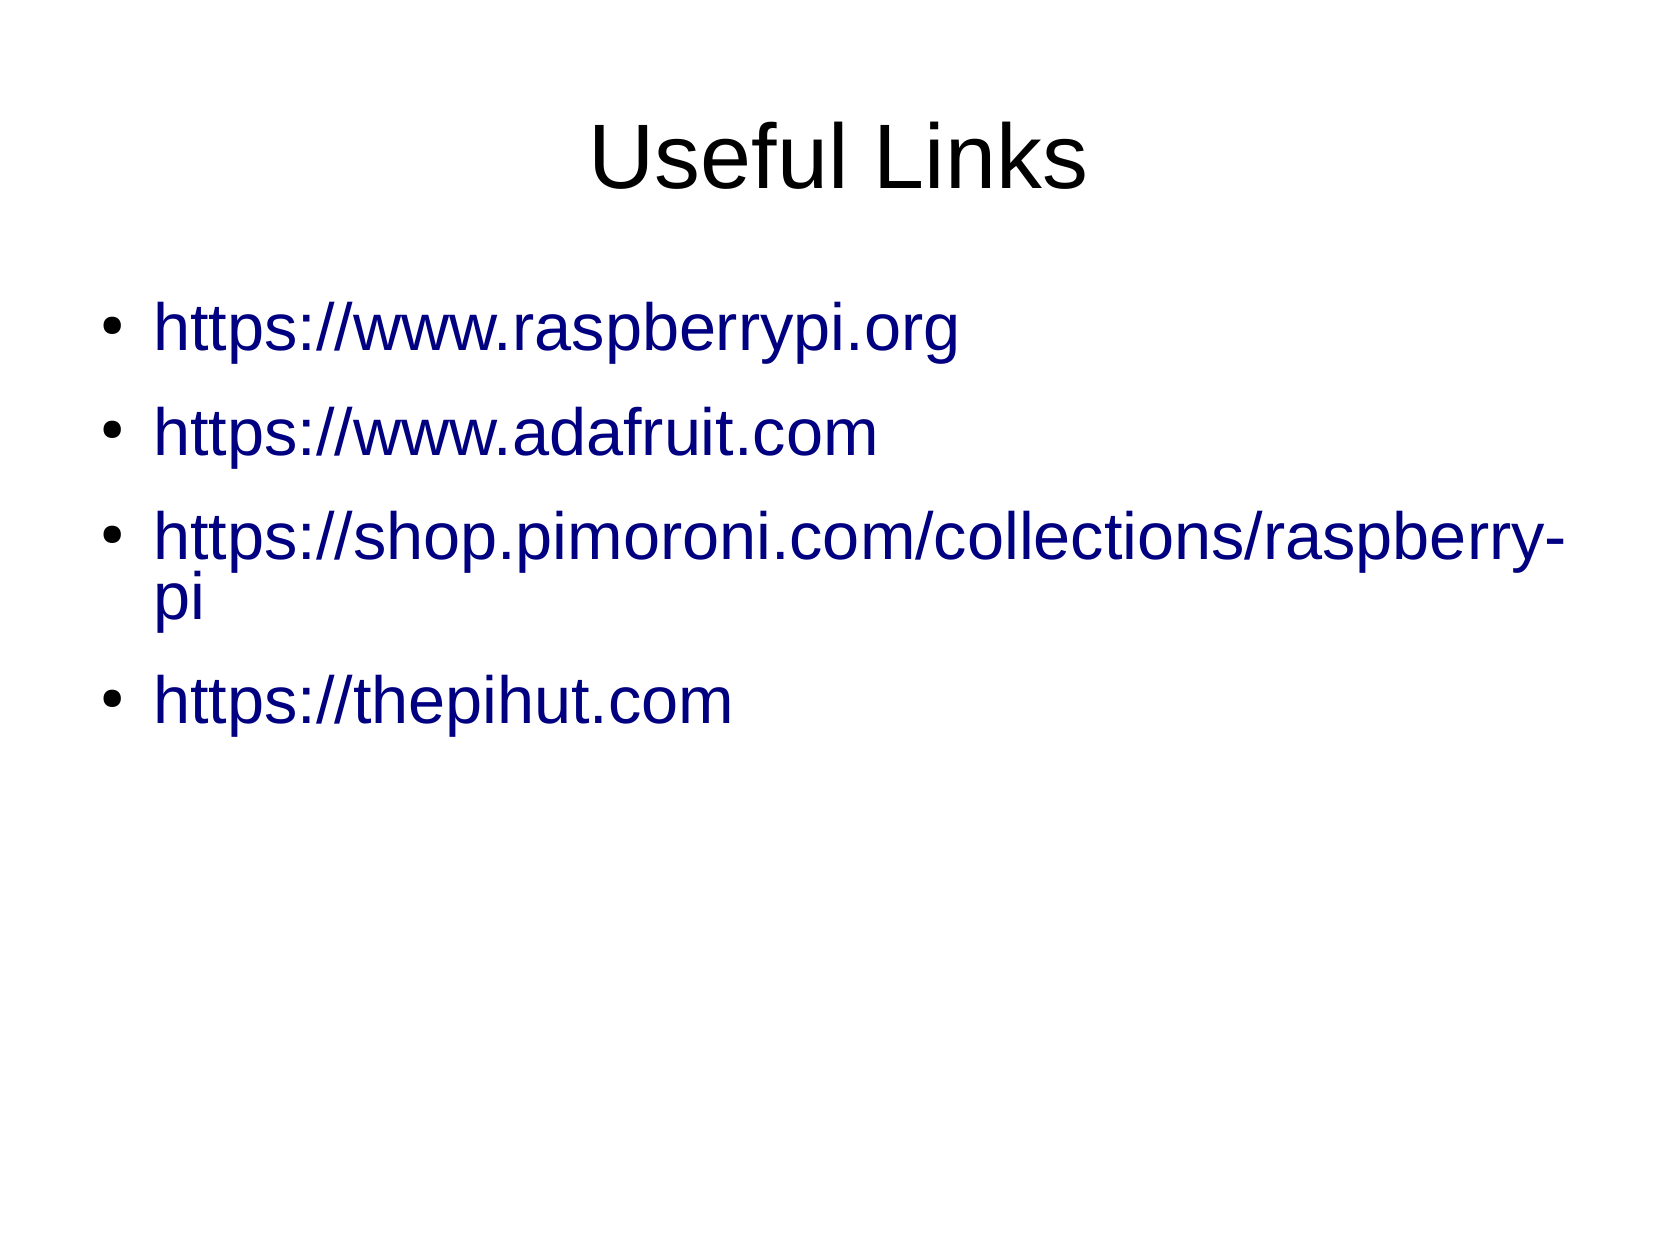

# Useful Links
https://www.raspberrypi.org
https://www.adafruit.com
https://shop.pimoroni.com/collections/raspberry-pi
https://thepihut.com